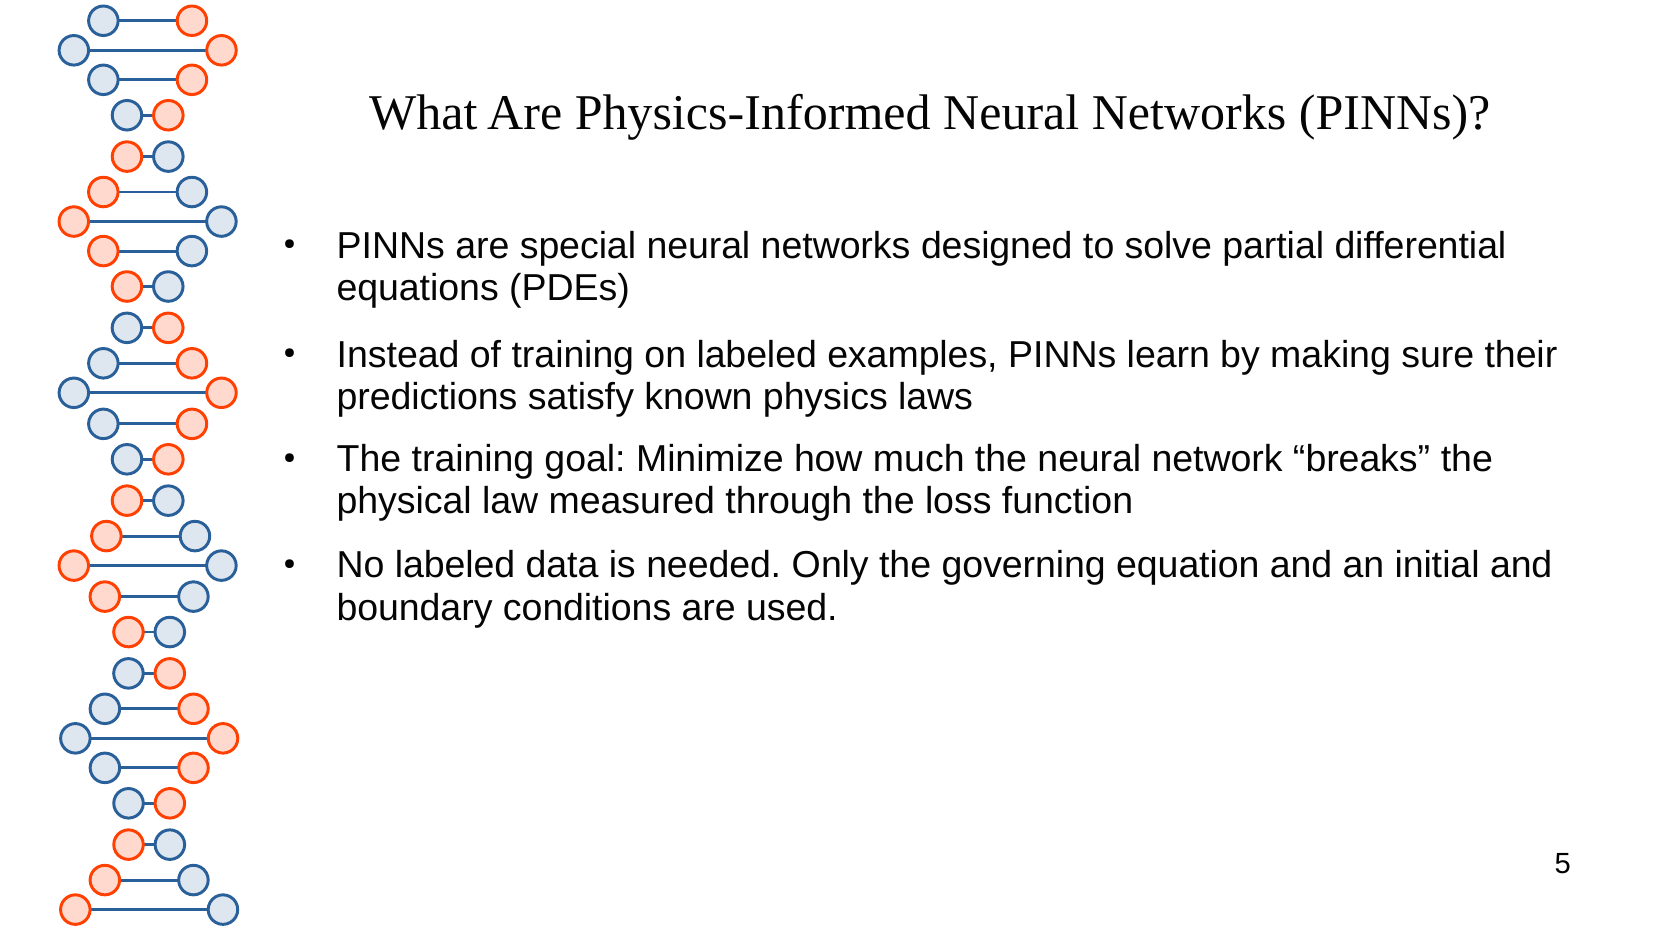

# What Are Physics-Informed Neural Networks (PINNs)?
PINNs are special neural networks designed to solve partial differential equations (PDEs)
Instead of training on labeled examples, PINNs learn by making sure their predictions satisfy known physics laws
The training goal: Minimize how much the neural network “breaks” the physical law measured through the loss function
No labeled data is needed. Only the governing equation and an initial and boundary conditions are used.
5